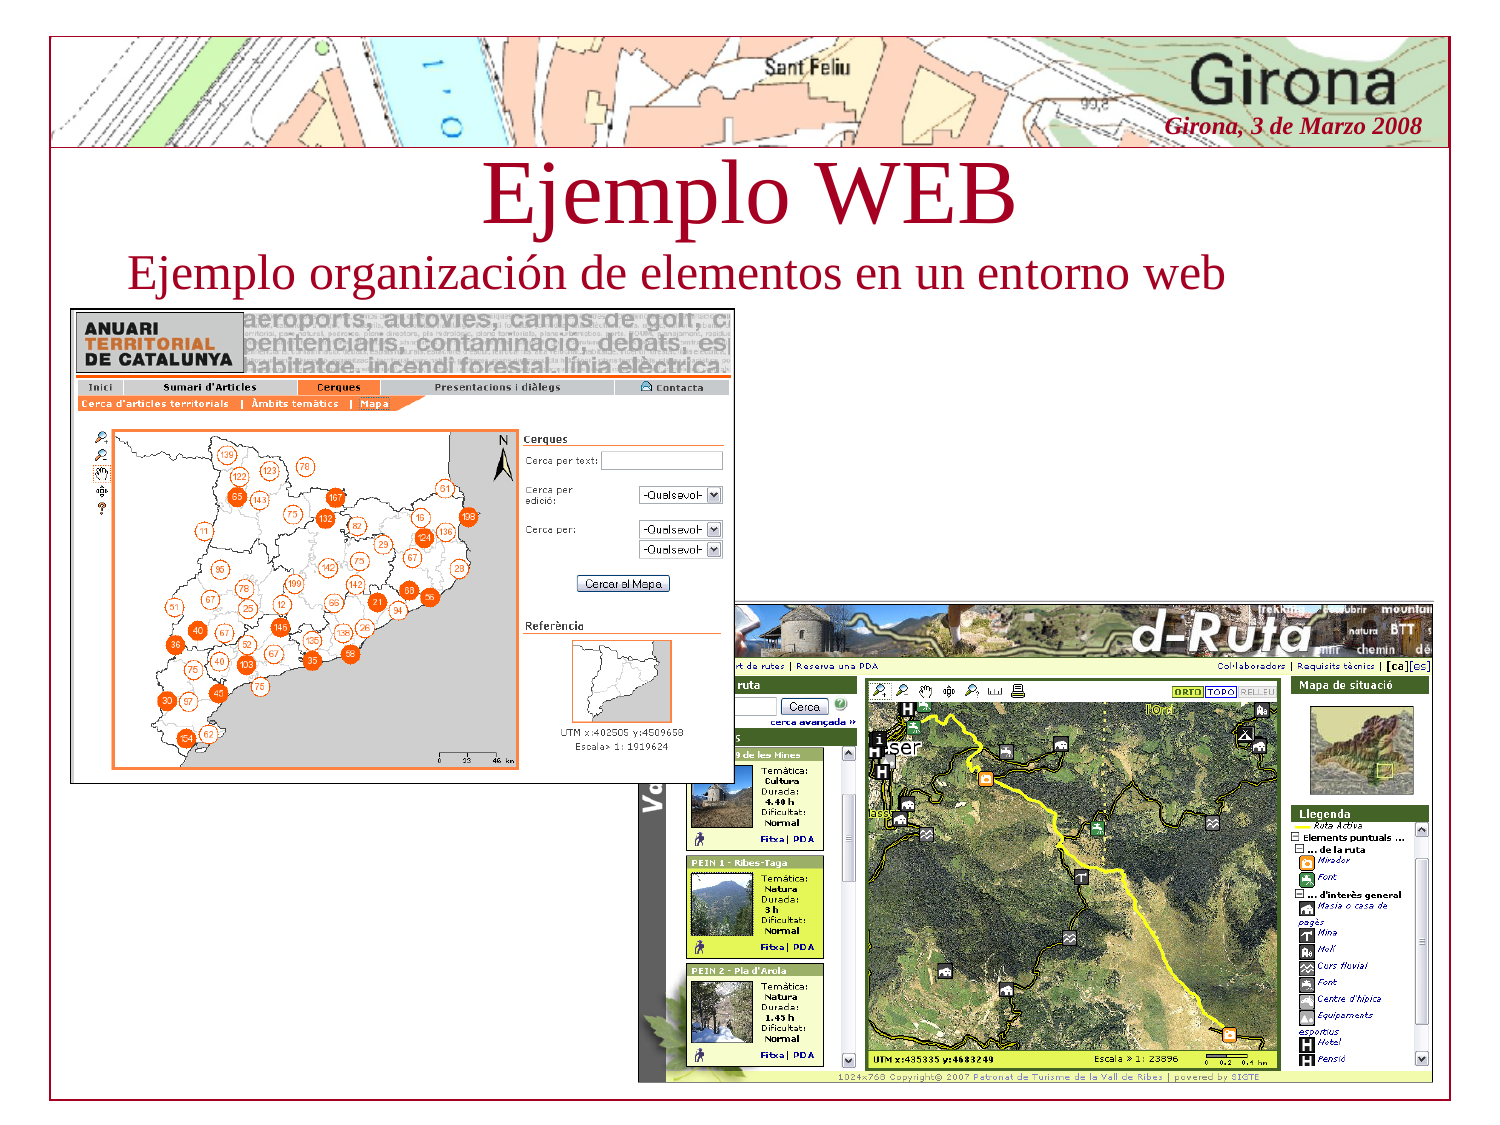

Ejemplo WEB
# Ejemplo organización de elementos en un entorno web